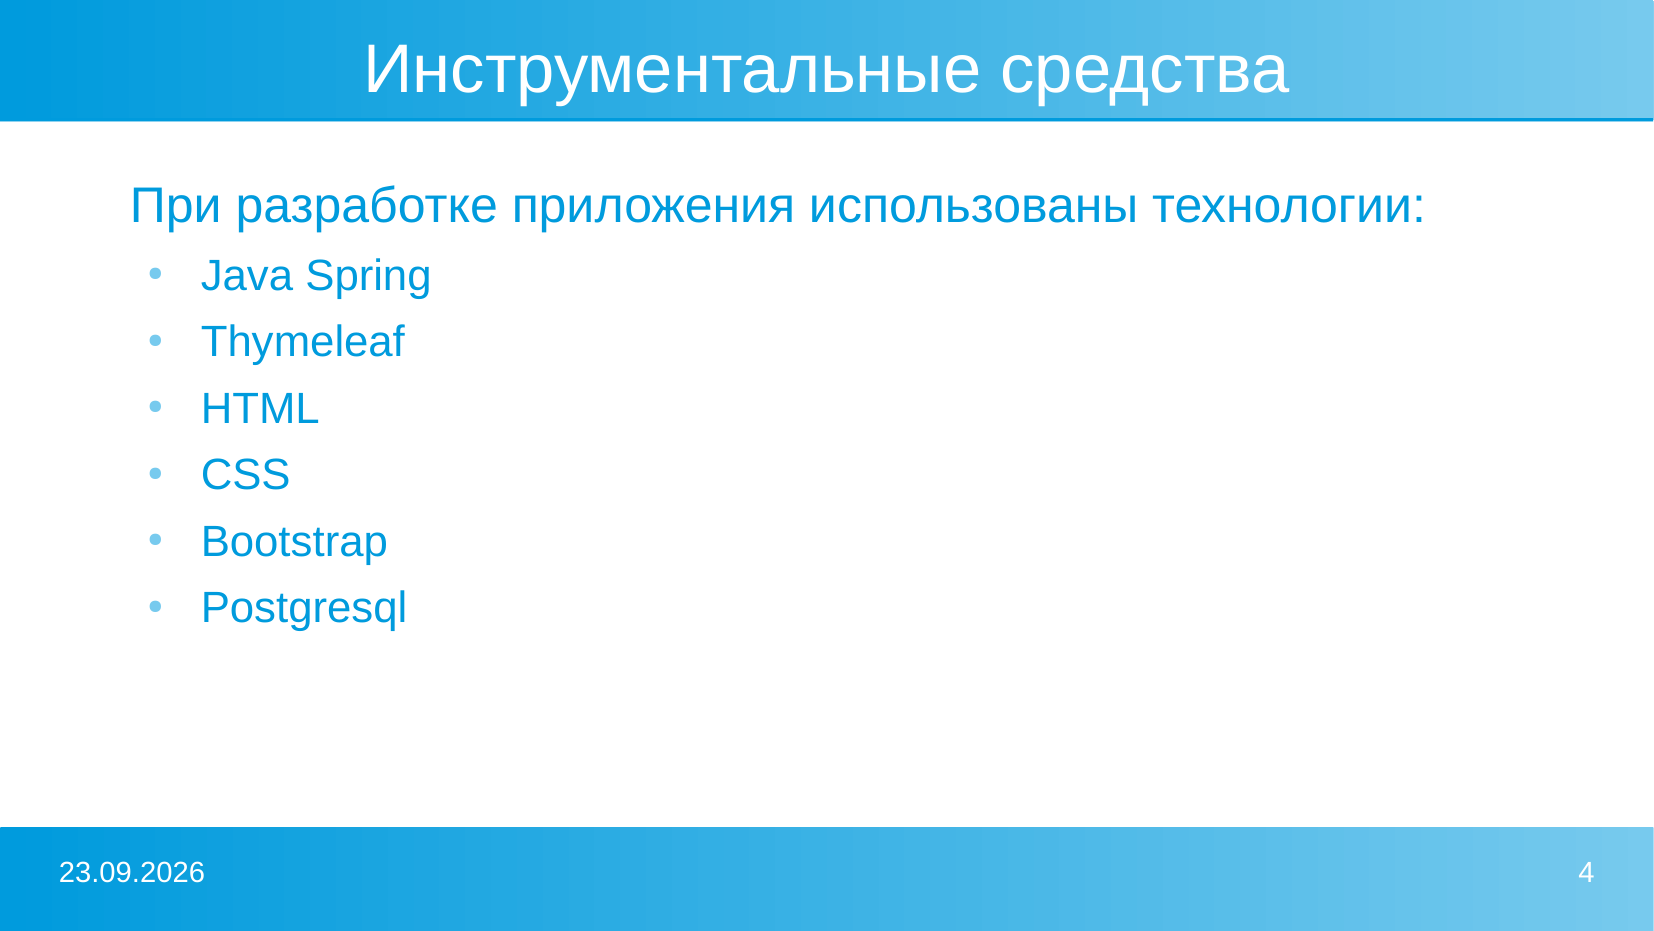

# Инструментальные средства
При разработке приложения использованы технологии:
Java Spring
Thymeleaf
HTML
CSS
Bootstrap
Postgresql
4